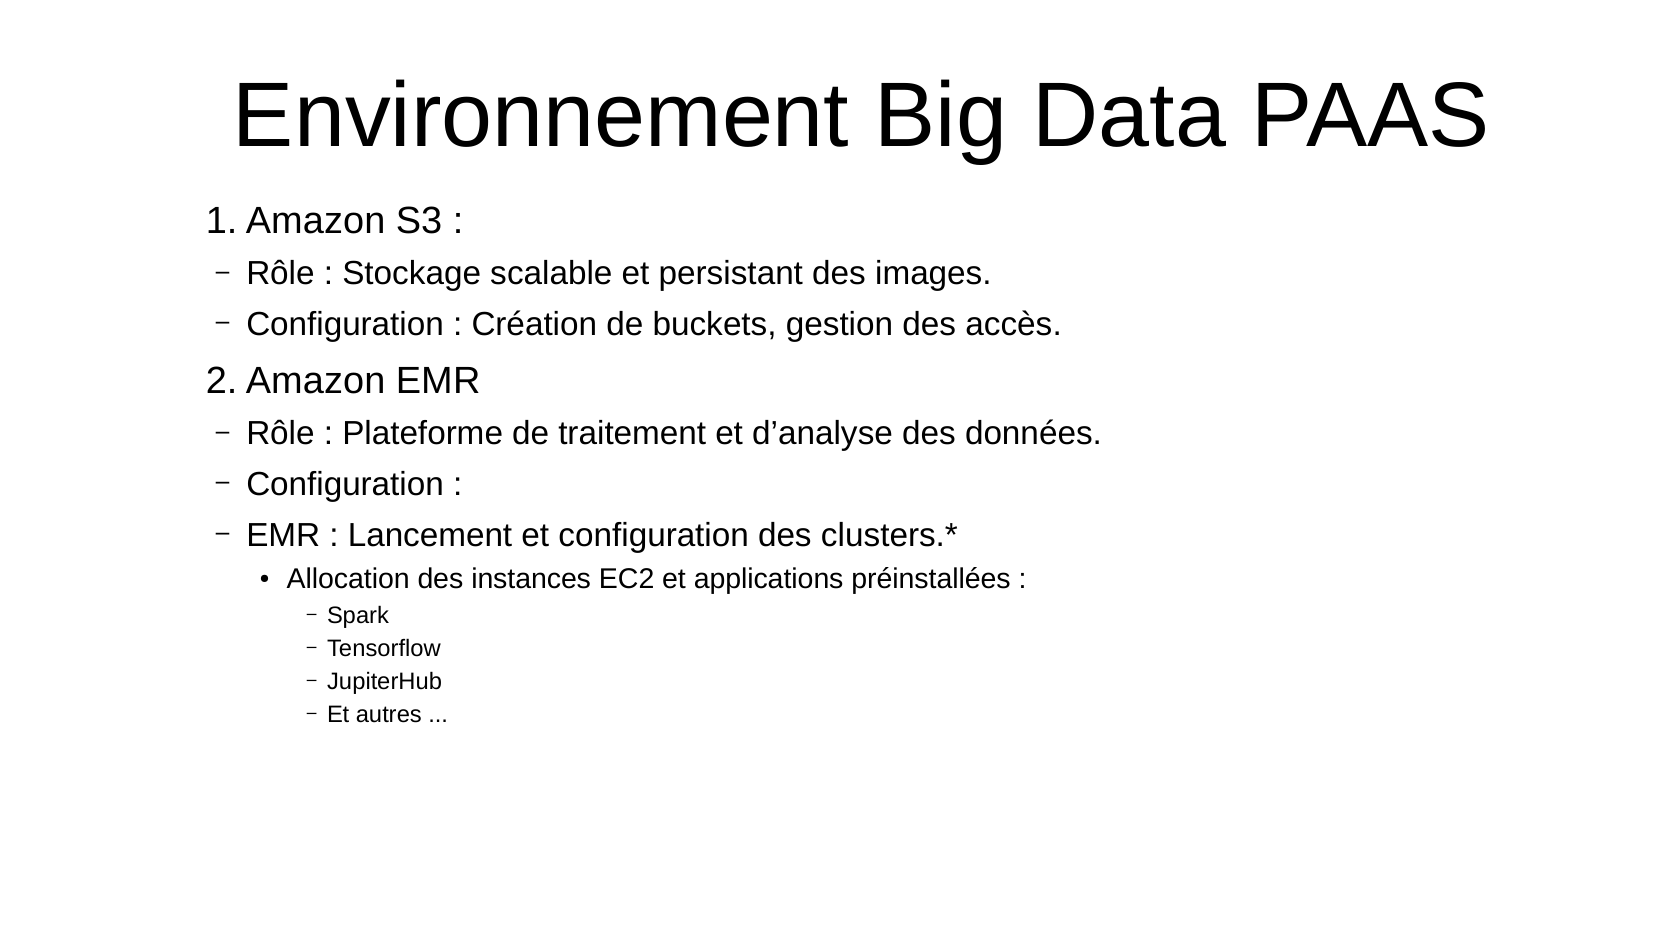

# Environnement Big Data PAAS
1. Amazon S3 :
Rôle : Stockage scalable et persistant des images.
Configuration : Création de buckets, gestion des accès.
2. Amazon EMR
Rôle : Plateforme de traitement et d’analyse des données.
Configuration :
EMR : Lancement et configuration des clusters.*
Allocation des instances EC2 et applications préinstallées :
Spark
Tensorflow
JupiterHub
Et autres ...